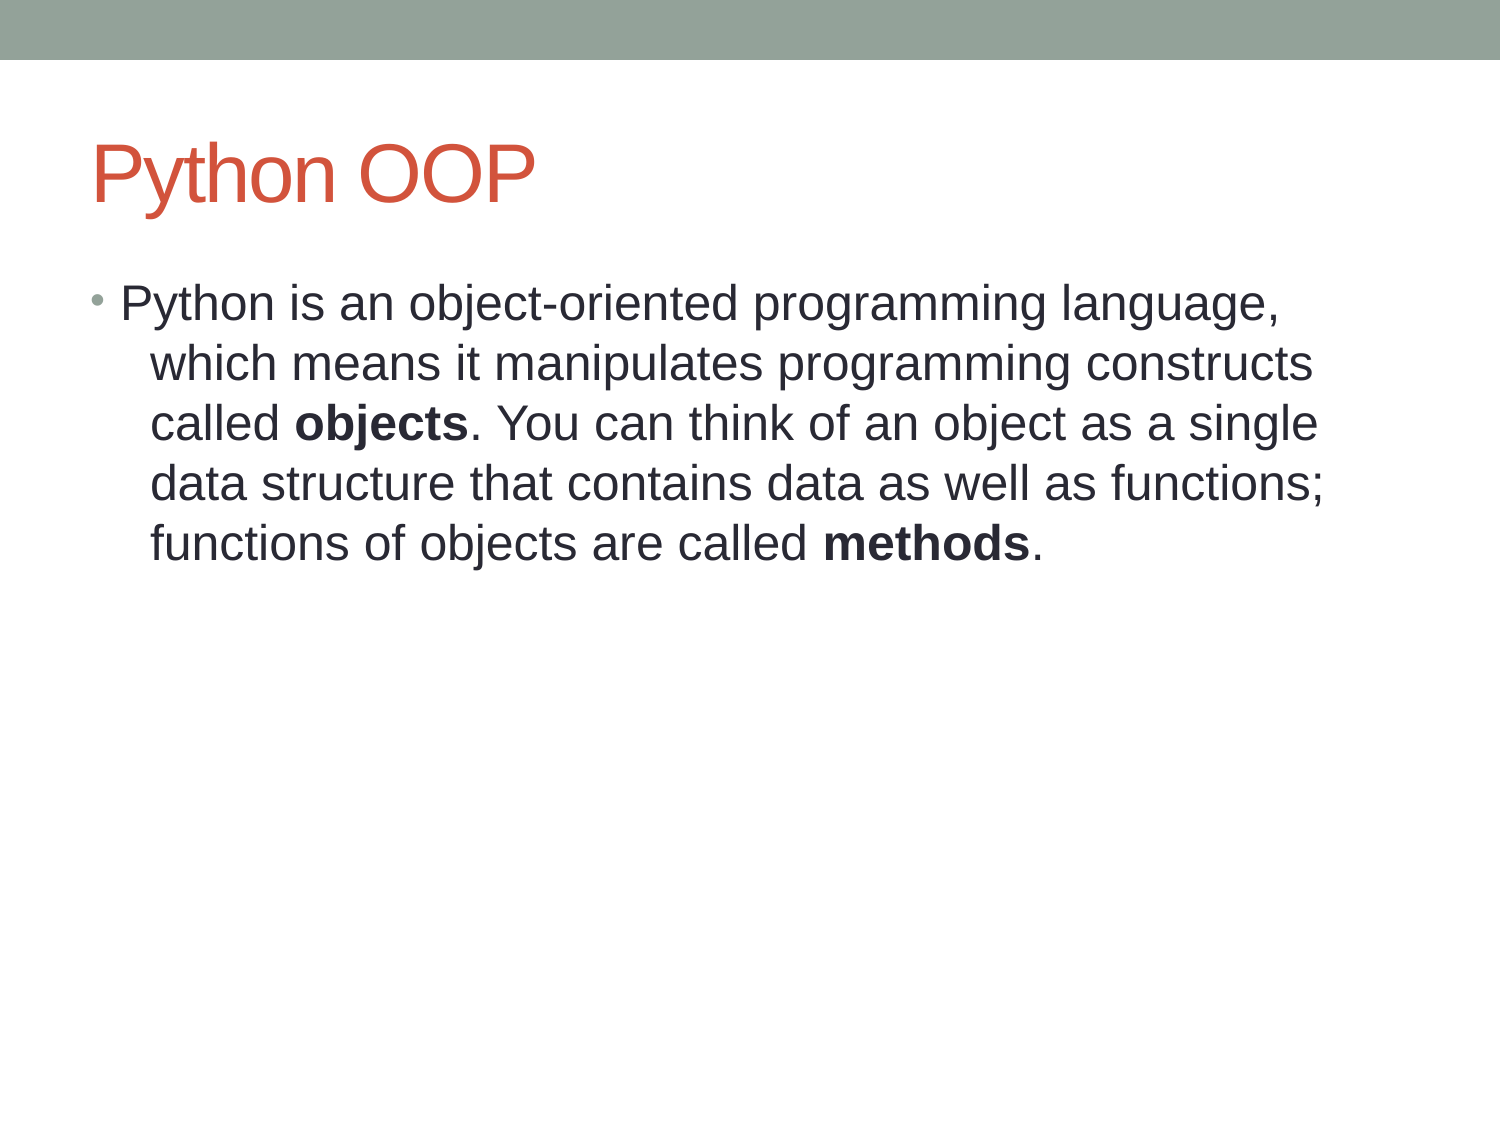

# Python OOP
Python is an object-oriented programming language, which means it manipulates programming constructs called objects. You can think of an object as a single data structure that contains data as well as functions; functions of objects are called methods.